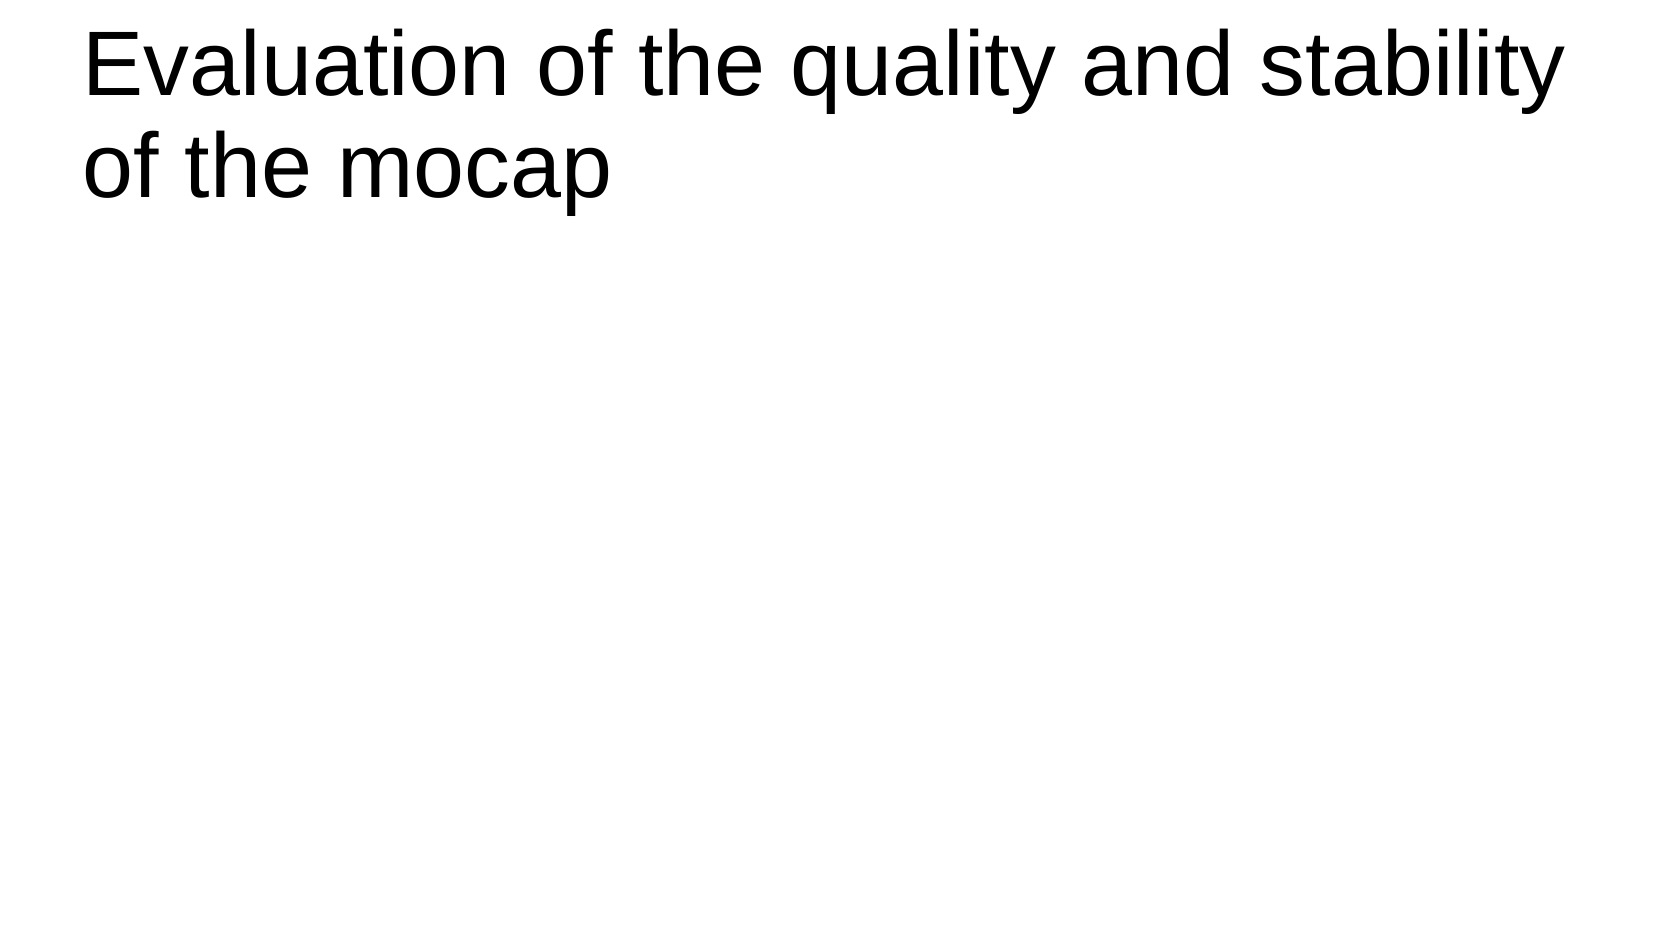

# Evaluation of the quality and stability of the mocap